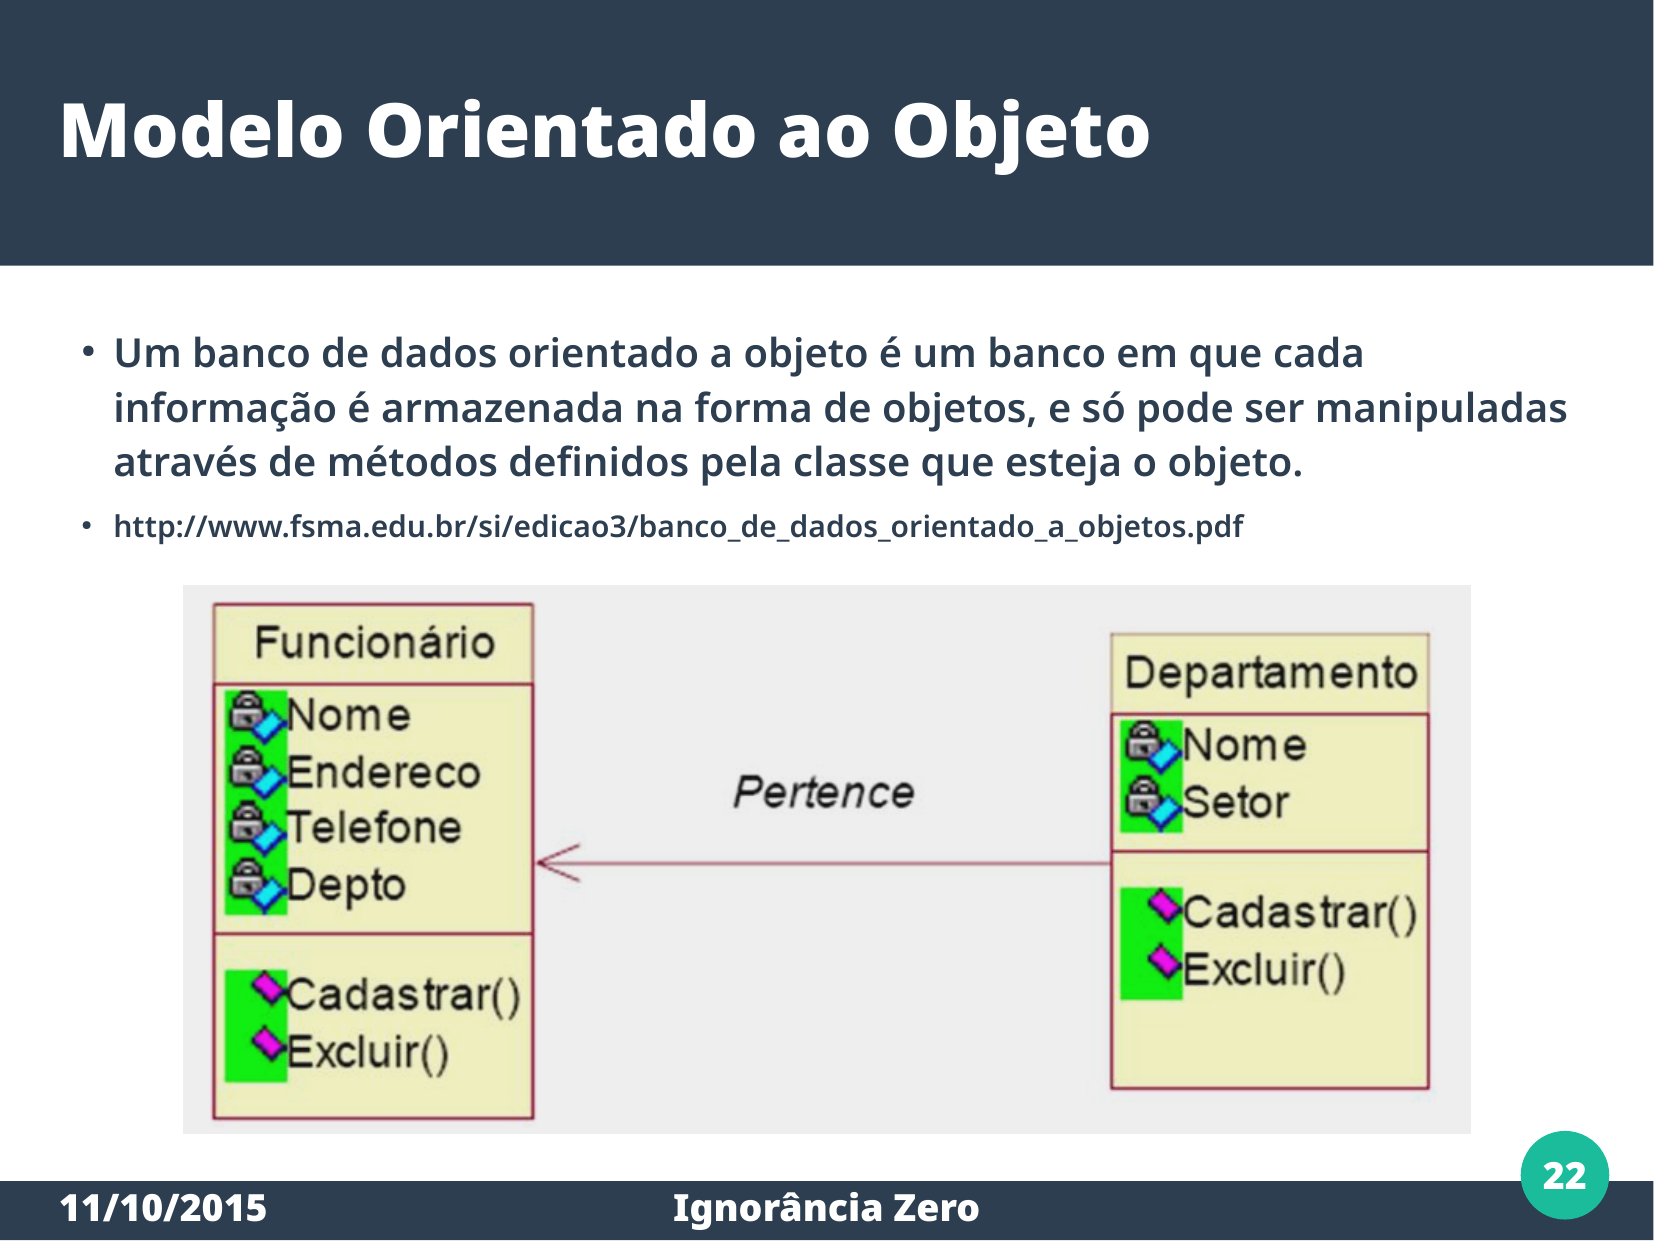

# Modelo Orientado ao Objeto
Um banco de dados orientado a objeto é um banco em que cada informação é armazenada na forma de objetos, e só pode ser manipuladas através de métodos definidos pela classe que esteja o objeto.
http://www.fsma.edu.br/si/edicao3/banco_de_dados_orientado_a_objetos.pdf
22
11/10/2015
Ignorância Zero